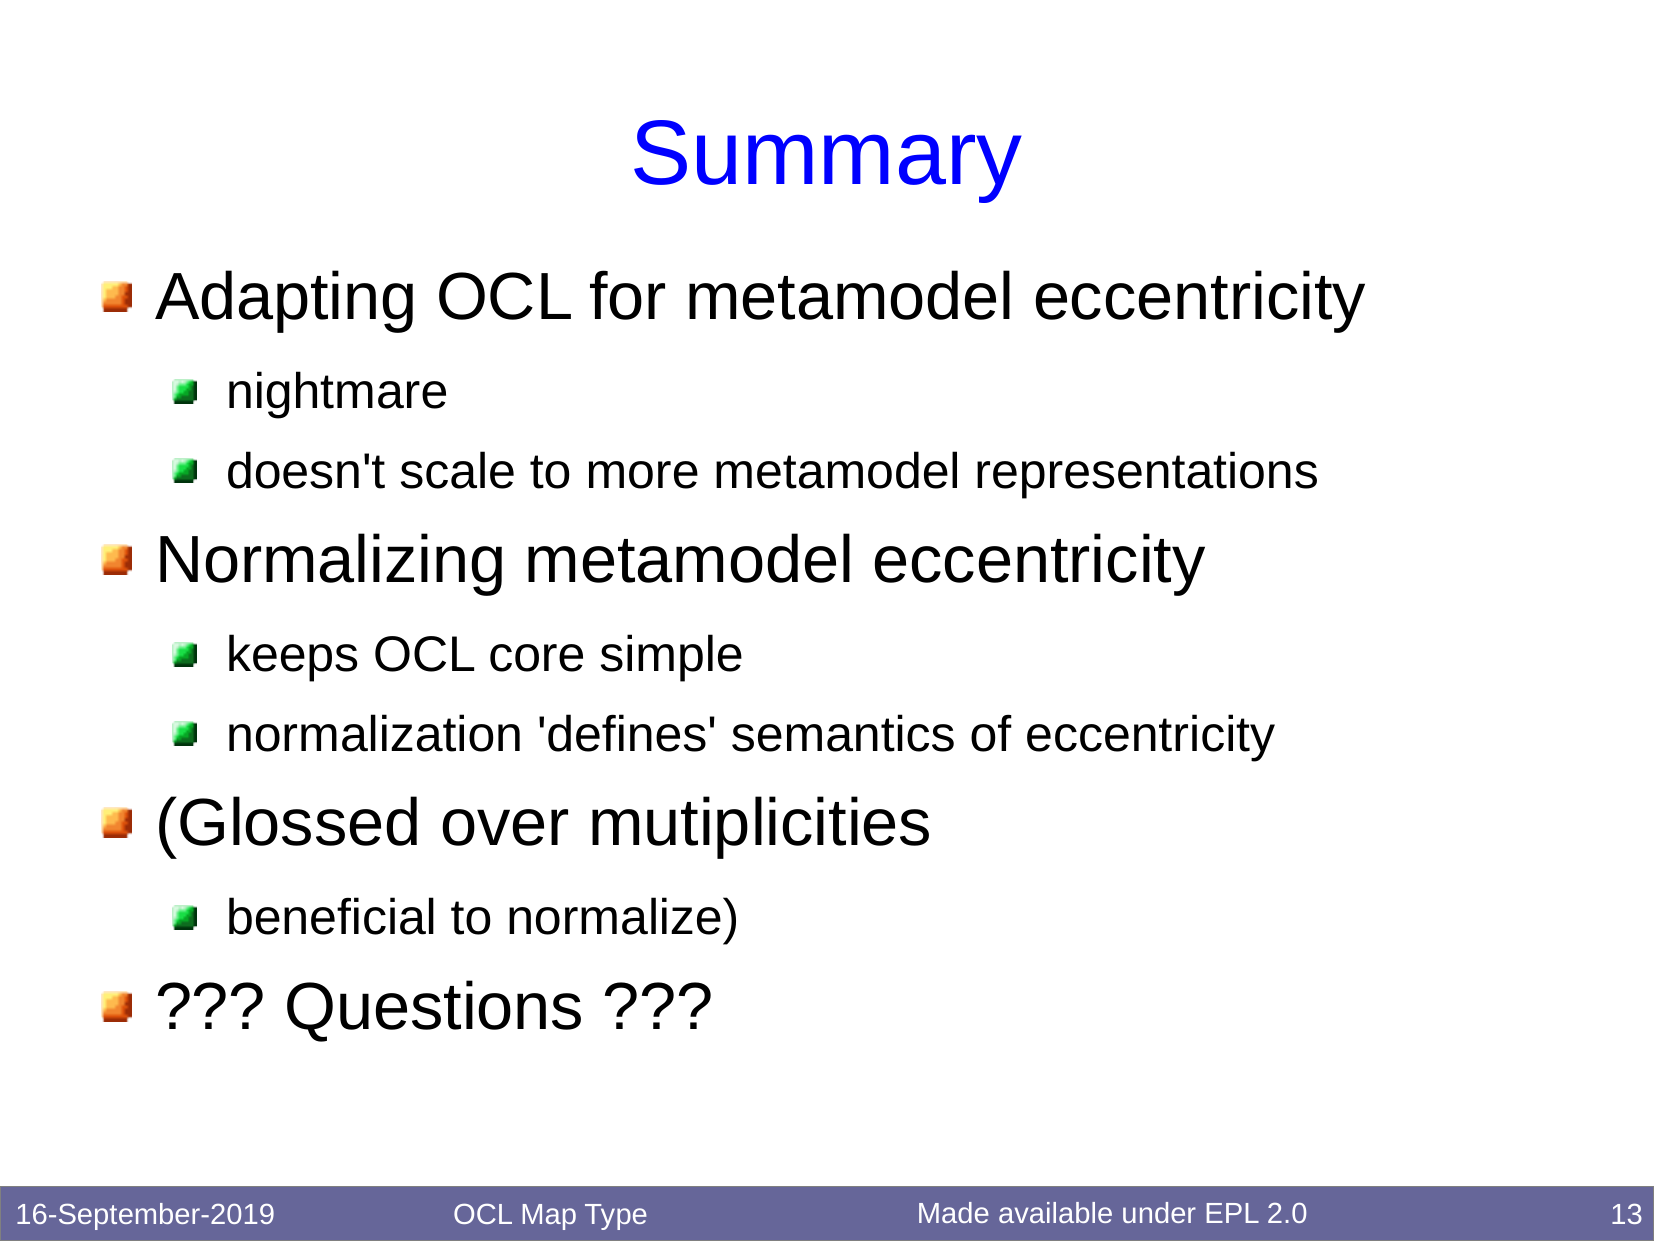

# Summary
Adapting OCL for metamodel eccentricity
nightmare
doesn't scale to more metamodel representations
Normalizing metamodel eccentricity
keeps OCL core simple
normalization 'defines' semantics of eccentricity
(Glossed over mutiplicities
beneficial to normalize)
??? Questions ???
16-September-2019
OCL Map Type
13